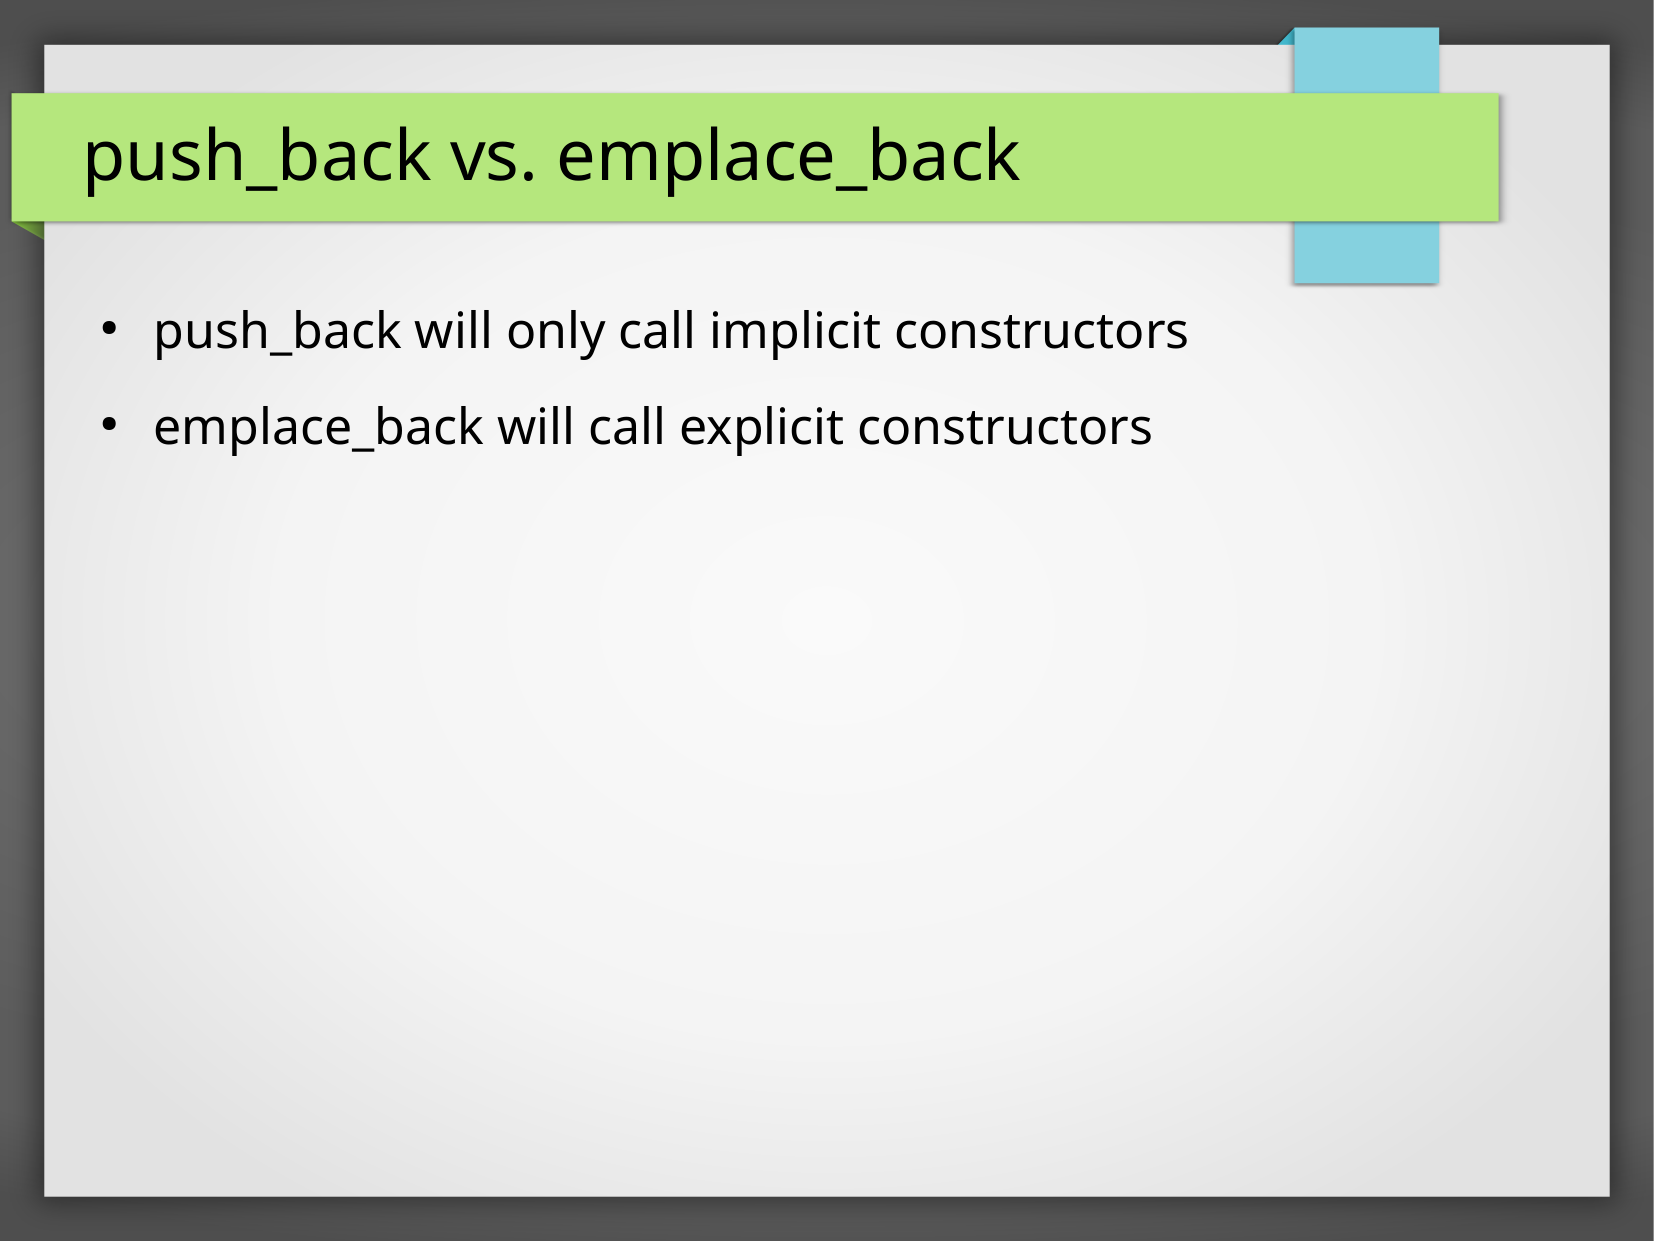

# push_back vs. emplace_back
push_back will only call implicit constructors
emplace_back will call explicit constructors